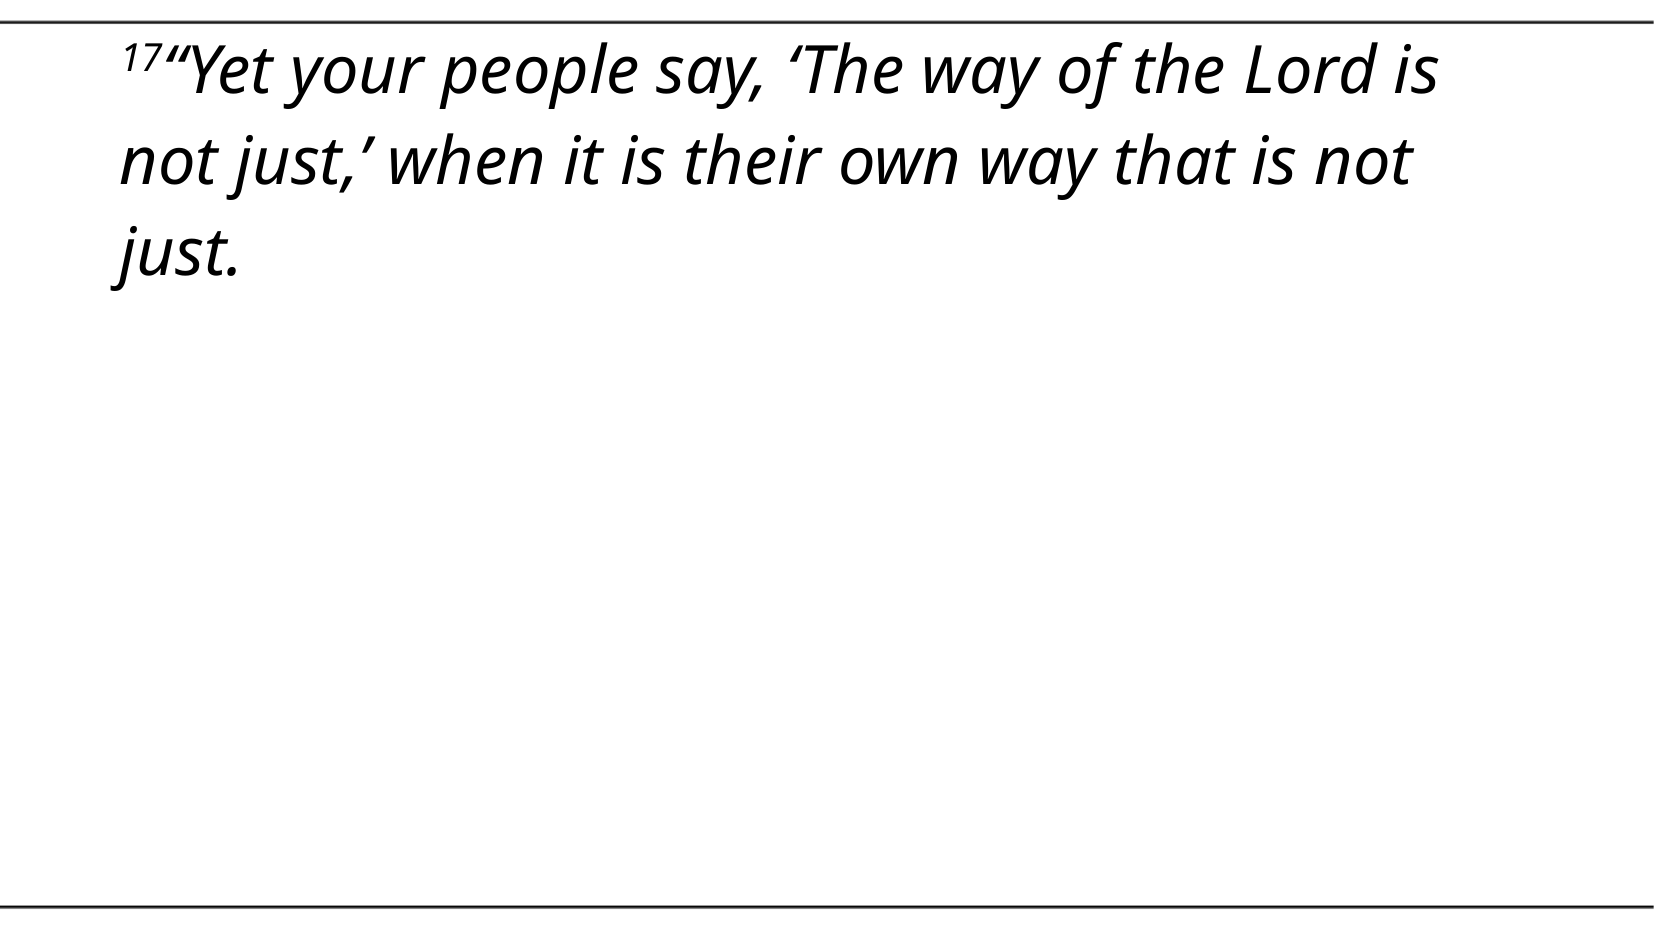

17“Yet your people say, ‘The way of the Lord is not just,’ when it is their own way that is not just.